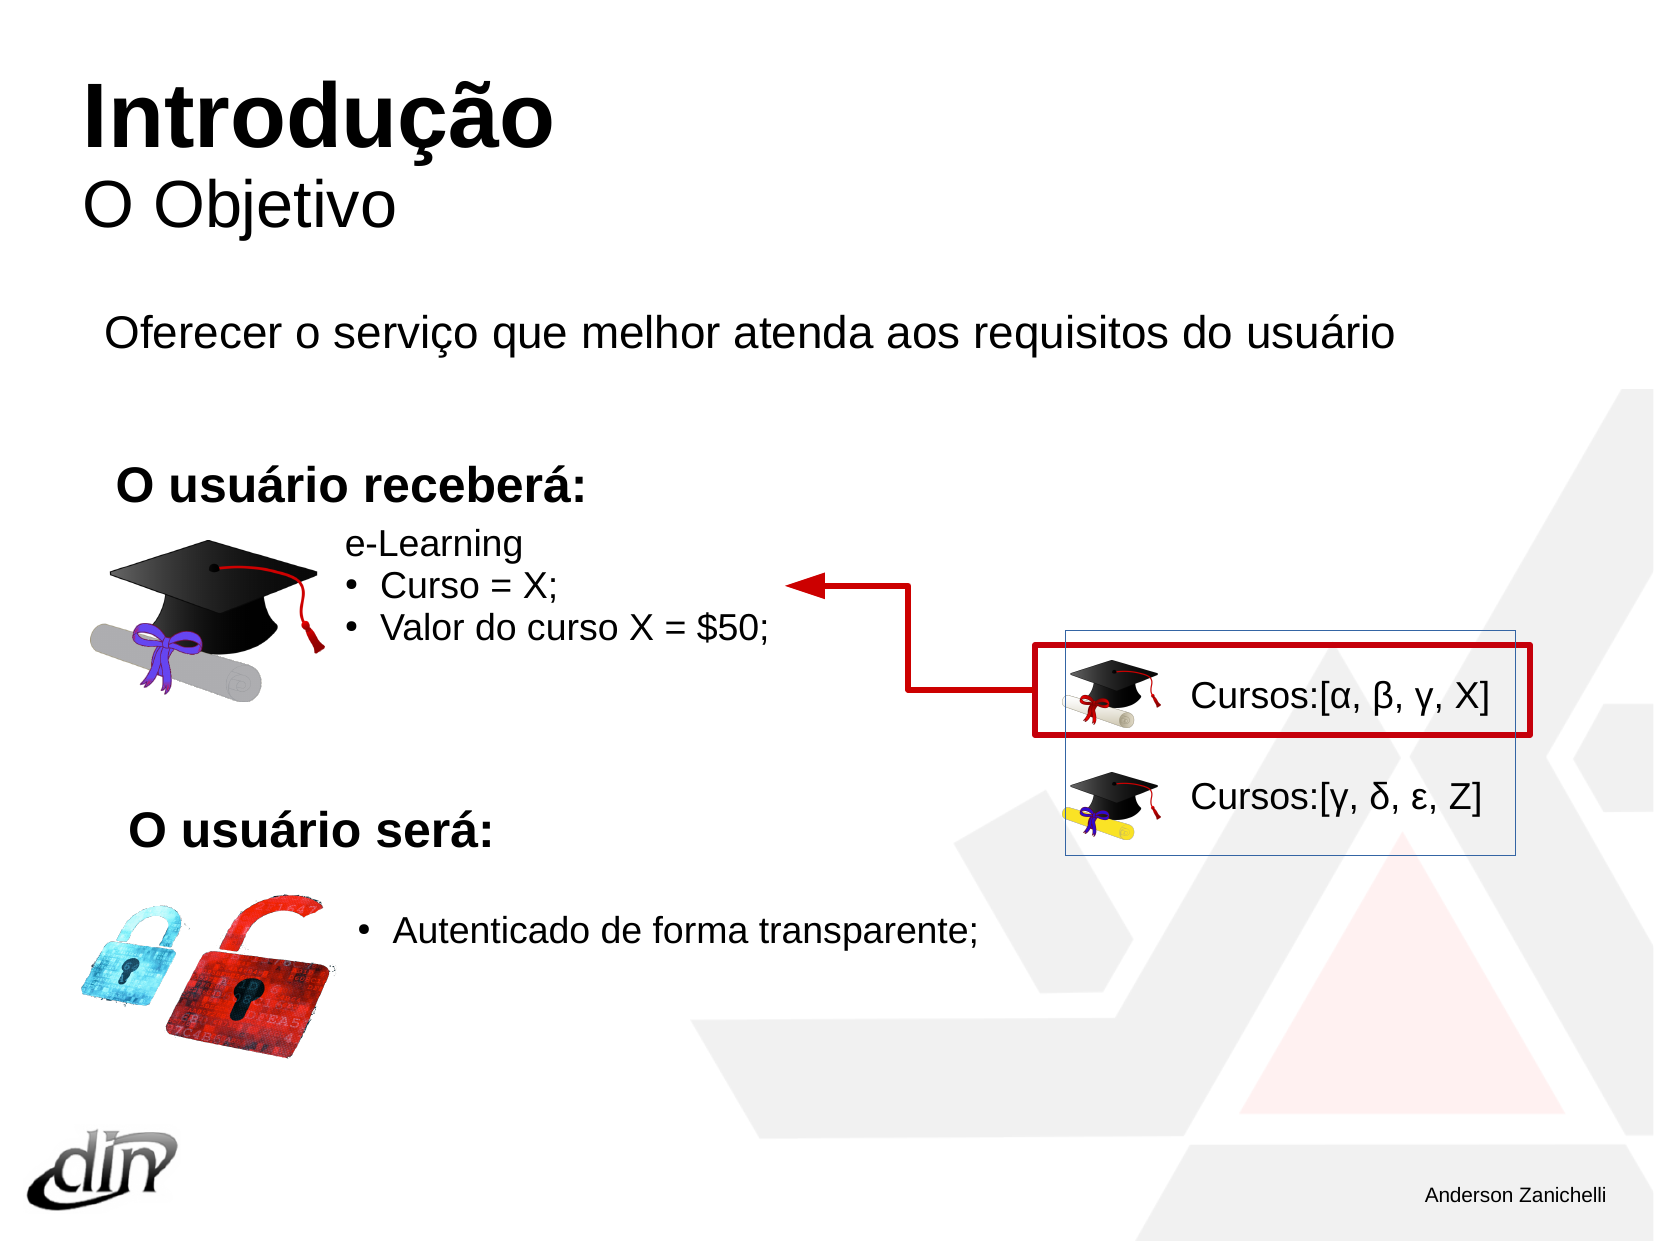

# Introdução O Objetivo
Oferecer o serviço que melhor atenda aos requisitos do usuário
O usuário receberá:
e-Learning
Curso = X;
Valor do curso X = $50;
Cursos:[α, β, γ, X]
Cursos:[γ, δ, ε, Z]
O usuário será:
Autenticado de forma transparente;
Anderson Zanichelli